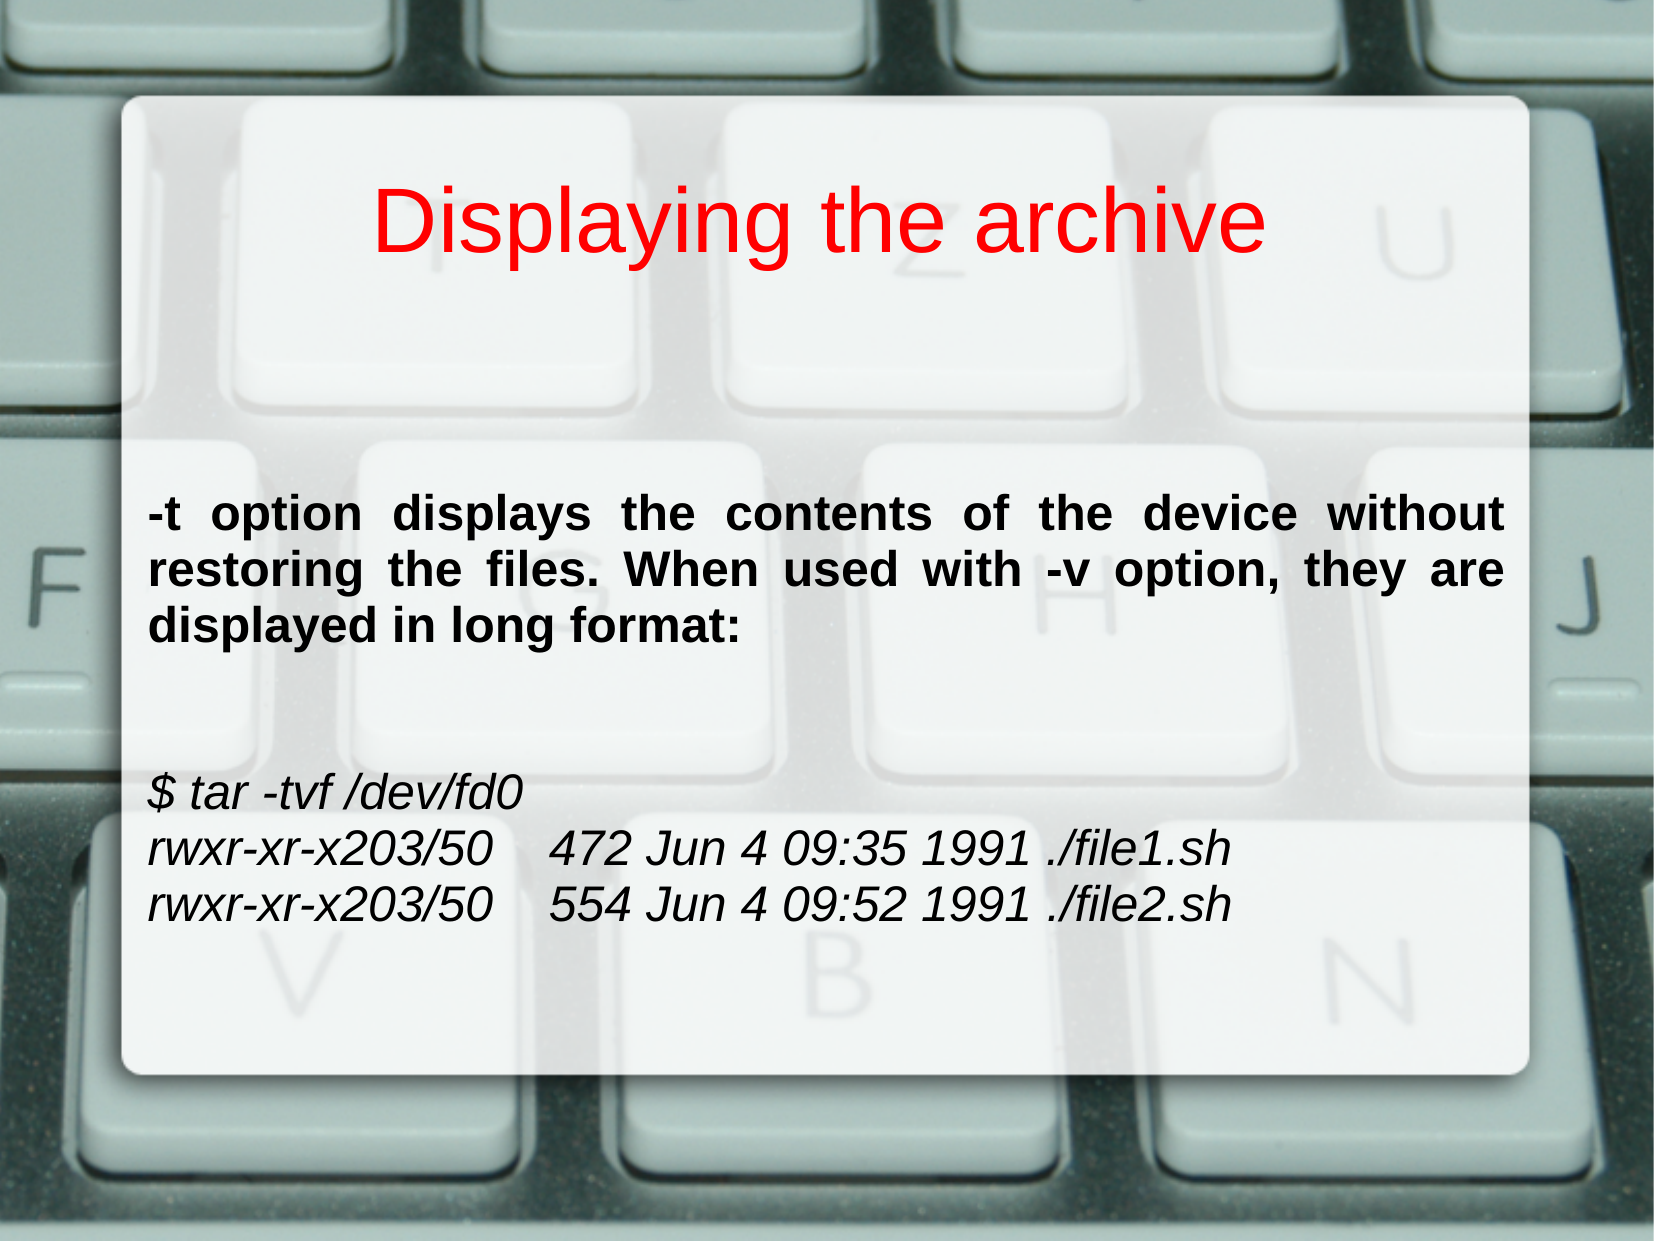

# Displaying the archive
-t option displays the contents of the device without restoring the files. When used with -v option, they are displayed in long format:
$ tar -tvf /dev/fd0
rwxr-xr-x203/50 472 Jun 4 09:35 1991 ./file1.sh
rwxr-xr-x203/50 554 Jun 4 09:52 1991 ./file2.sh